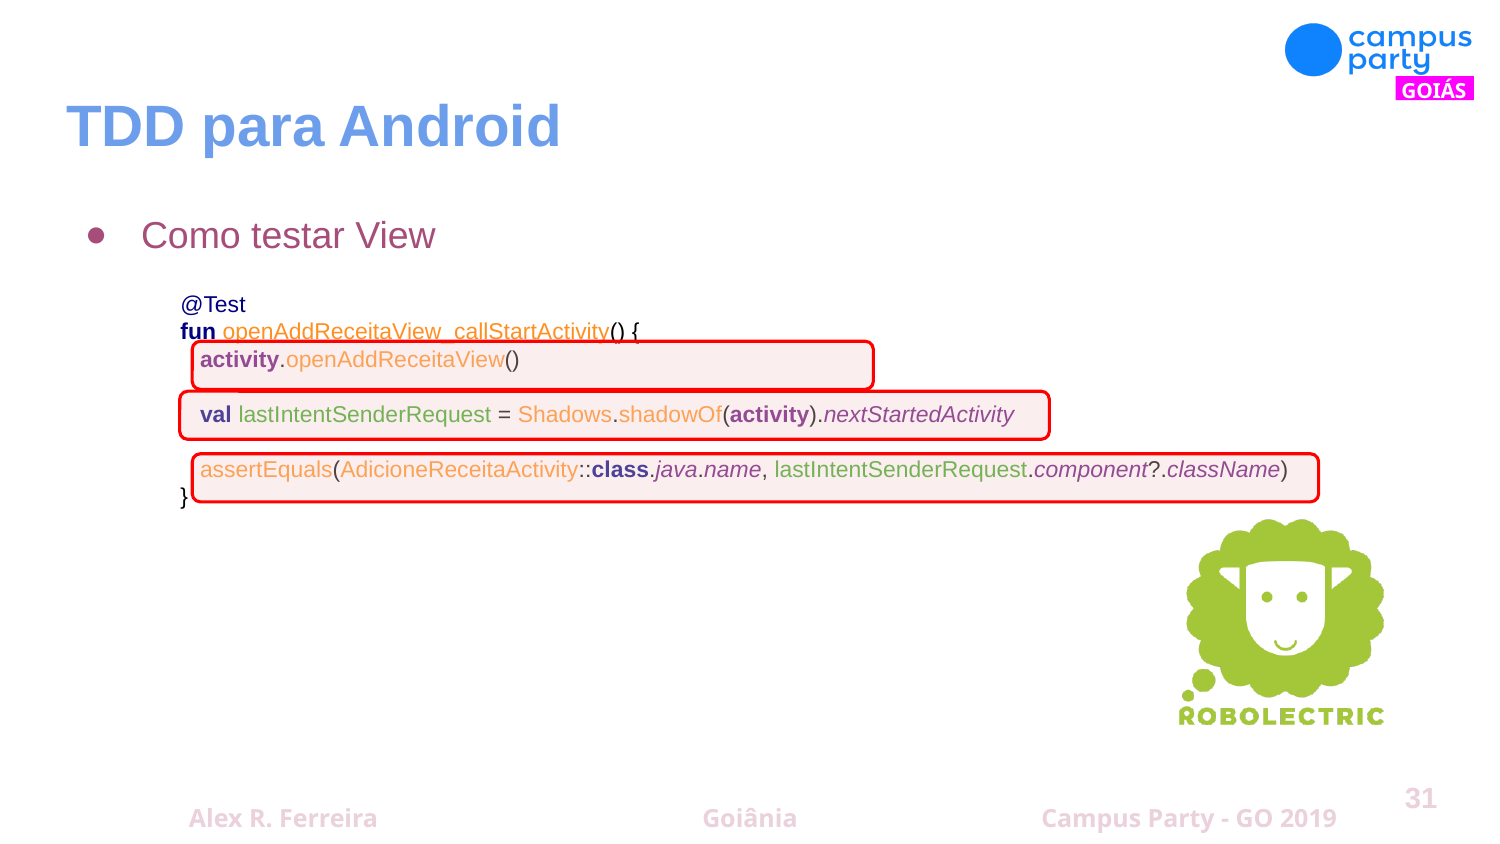

# TDD para Android
Como testar View
@Test
fun openAddReceitaView_callStartActivity() {
 activity.openAddReceitaView()
 val lastIntentSenderRequest = Shadows.shadowOf(activity).nextStartedActivity
 assertEquals(AdicioneReceitaActivity::class.java.name, lastIntentSenderRequest.component?.className)
}